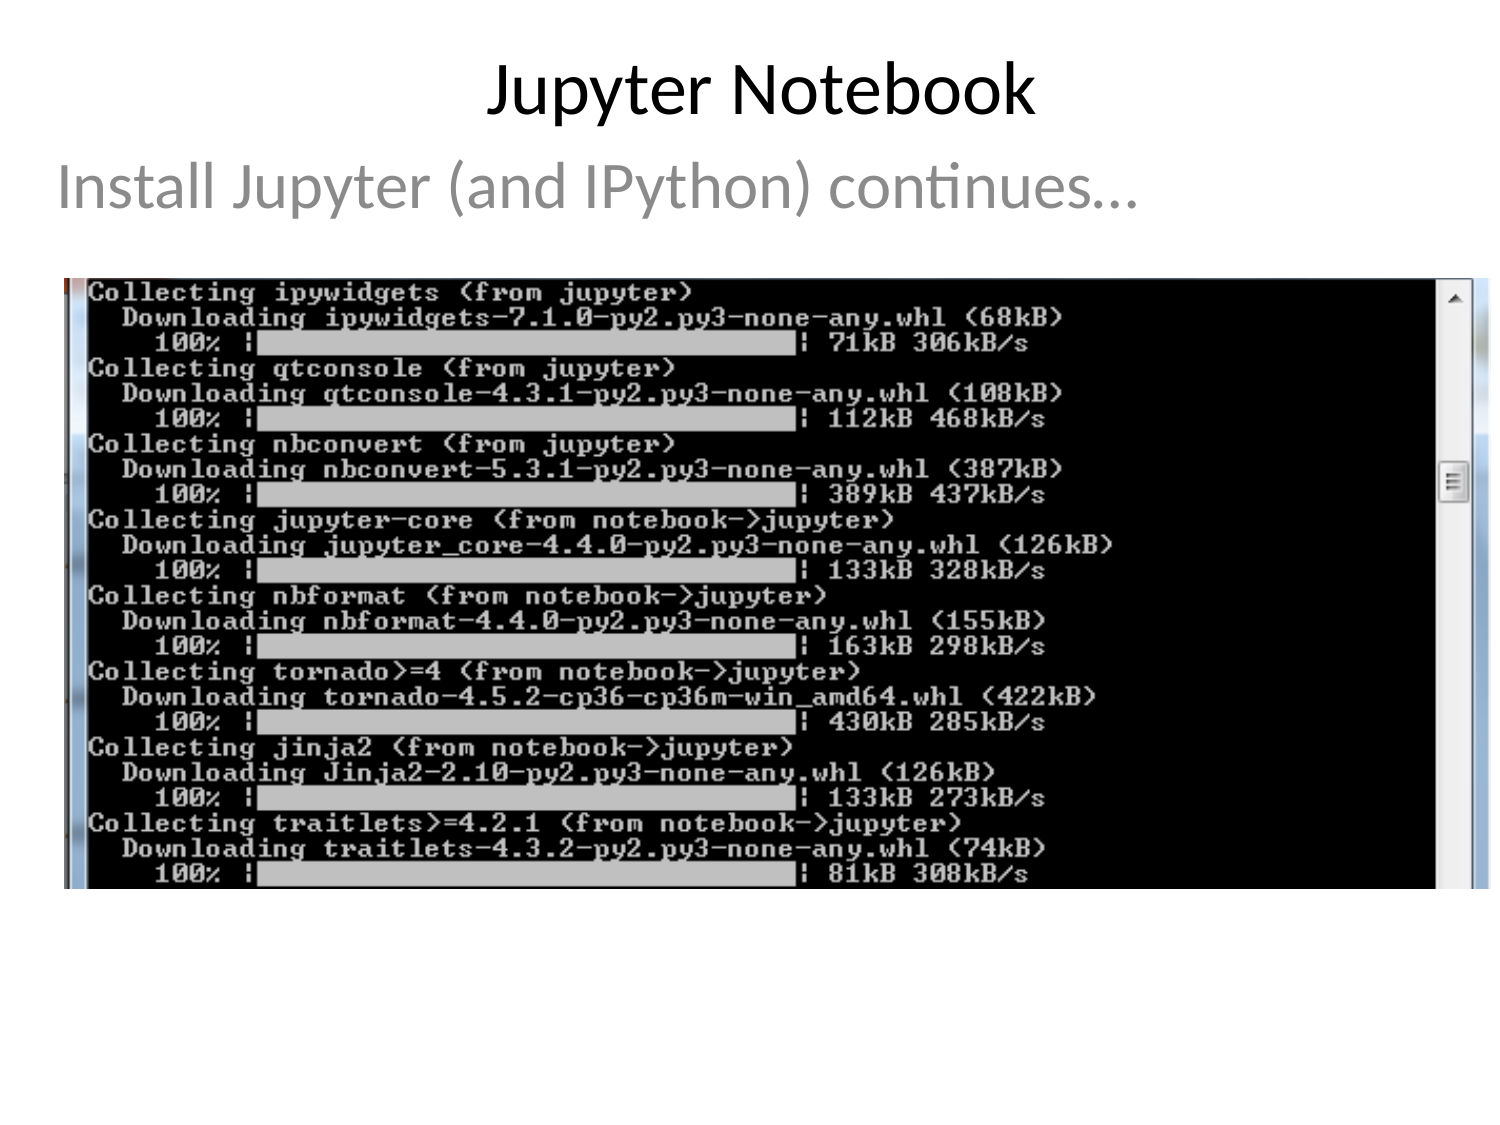

# Jupyter Notebook
Install Jupyter (and IPython) continues…